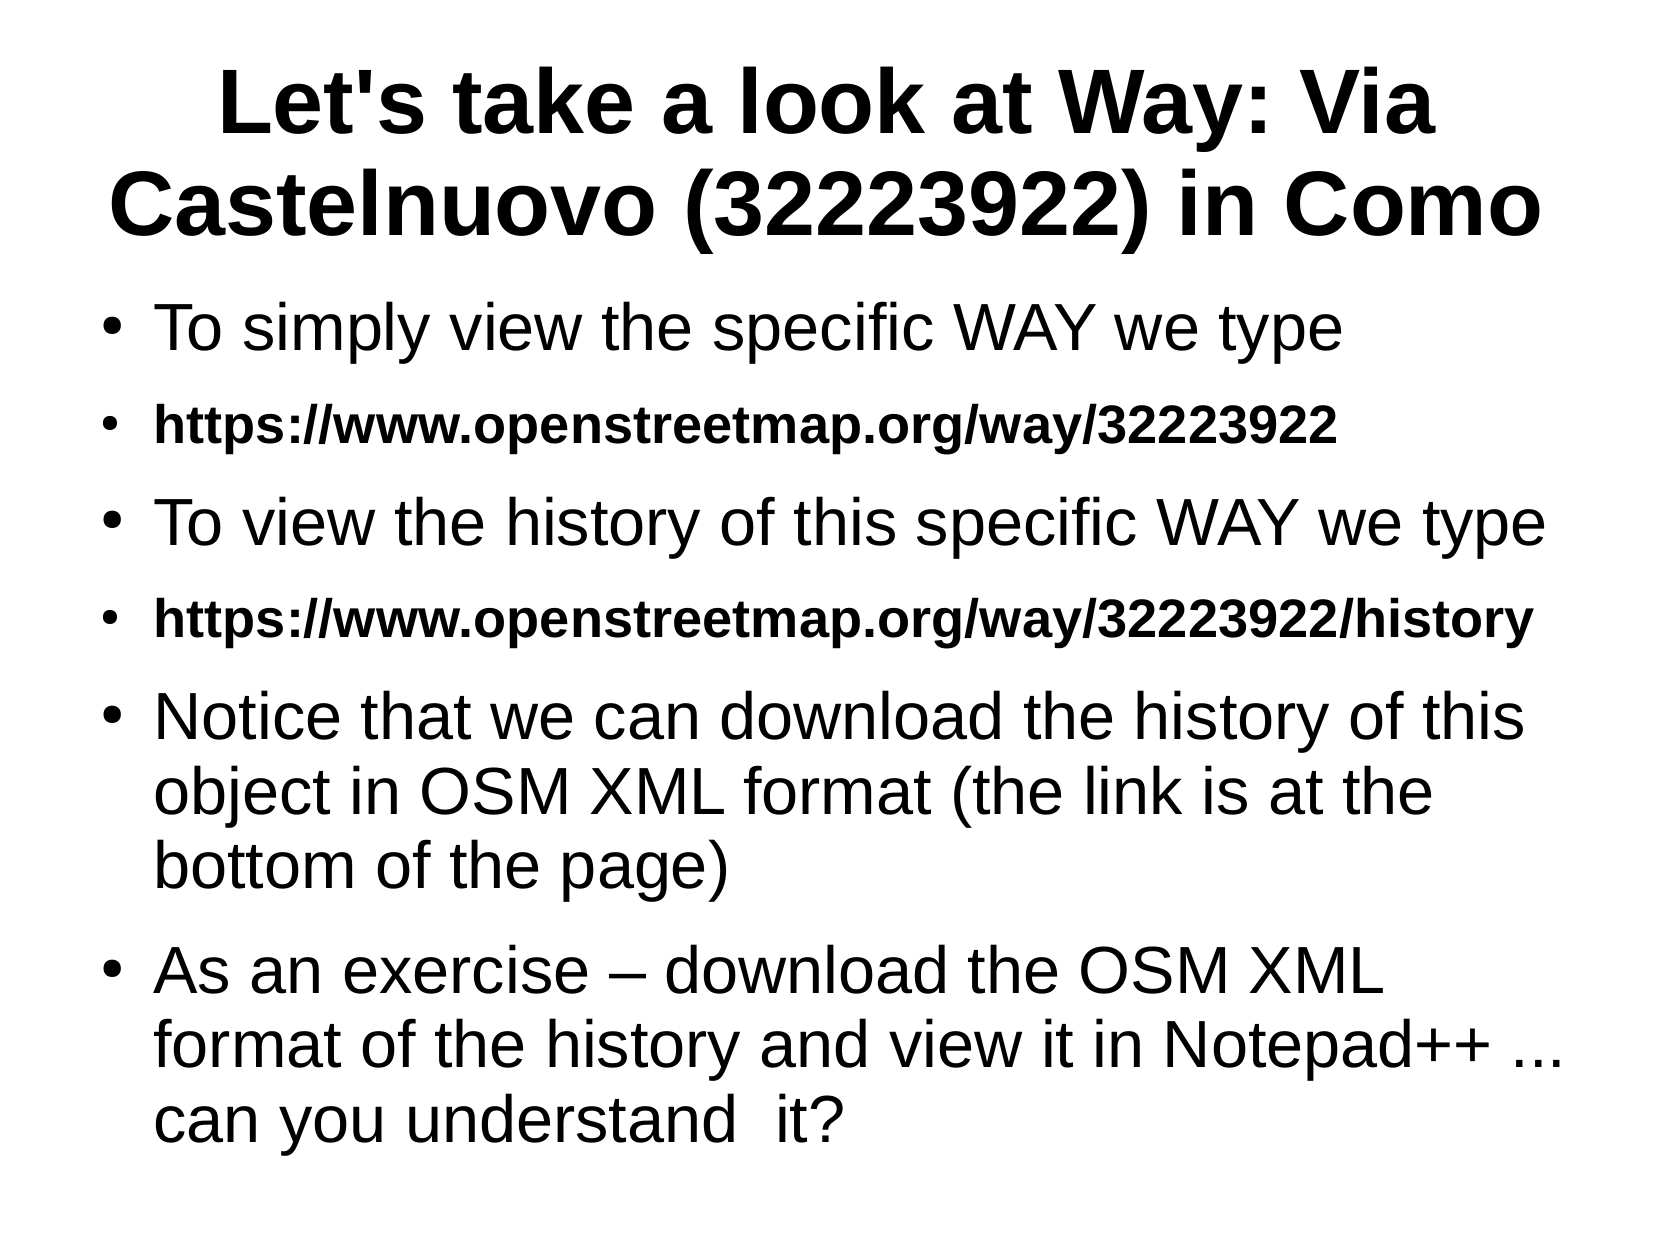

# Let's take a look at Way: Via Castelnuovo (32223922) in Como
To simply view the specific WAY we type
https://www.openstreetmap.org/way/32223922
To view the history of this specific WAY we type
https://www.openstreetmap.org/way/32223922/history
Notice that we can download the history of this object in OSM XML format (the link is at the bottom of the page)
As an exercise – download the OSM XML format of the history and view it in Notepad++ ... can you understand it?